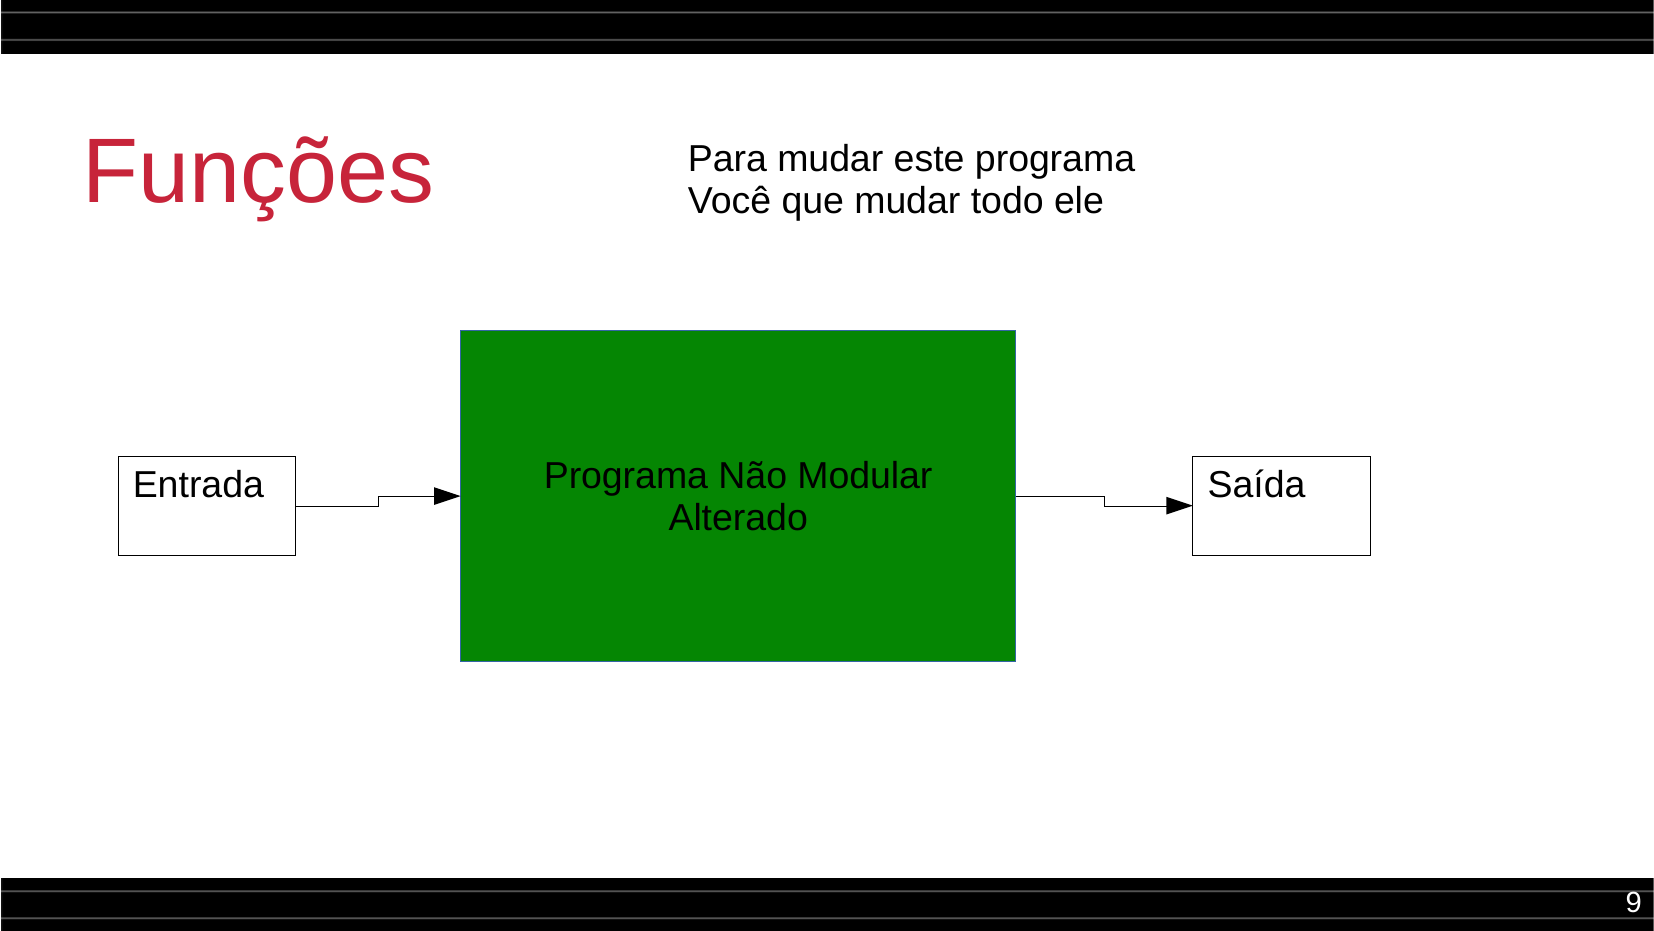

# Funções
Para mudar este programa
Você que mudar todo ele
Programa Não Modular
Alterado
Entrada
Saída